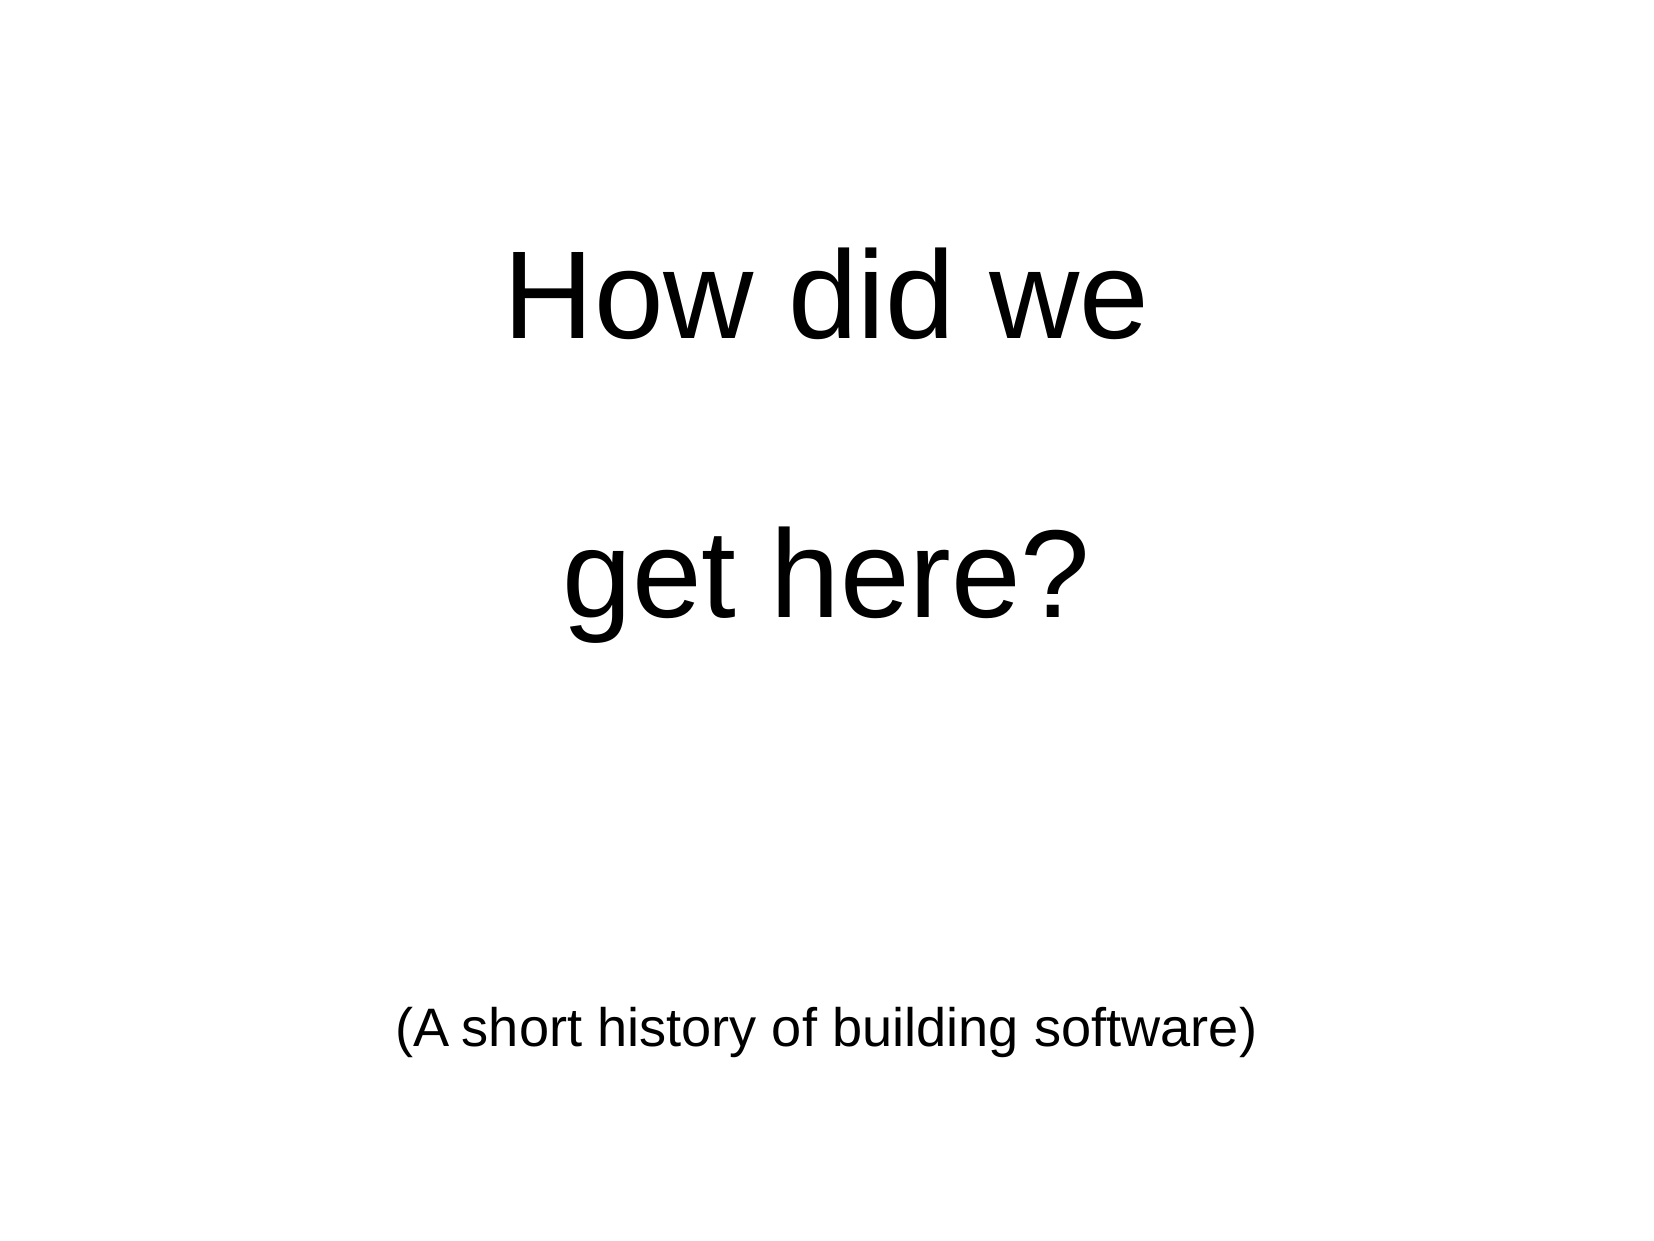

How did we
get here?
(A short history of building software)